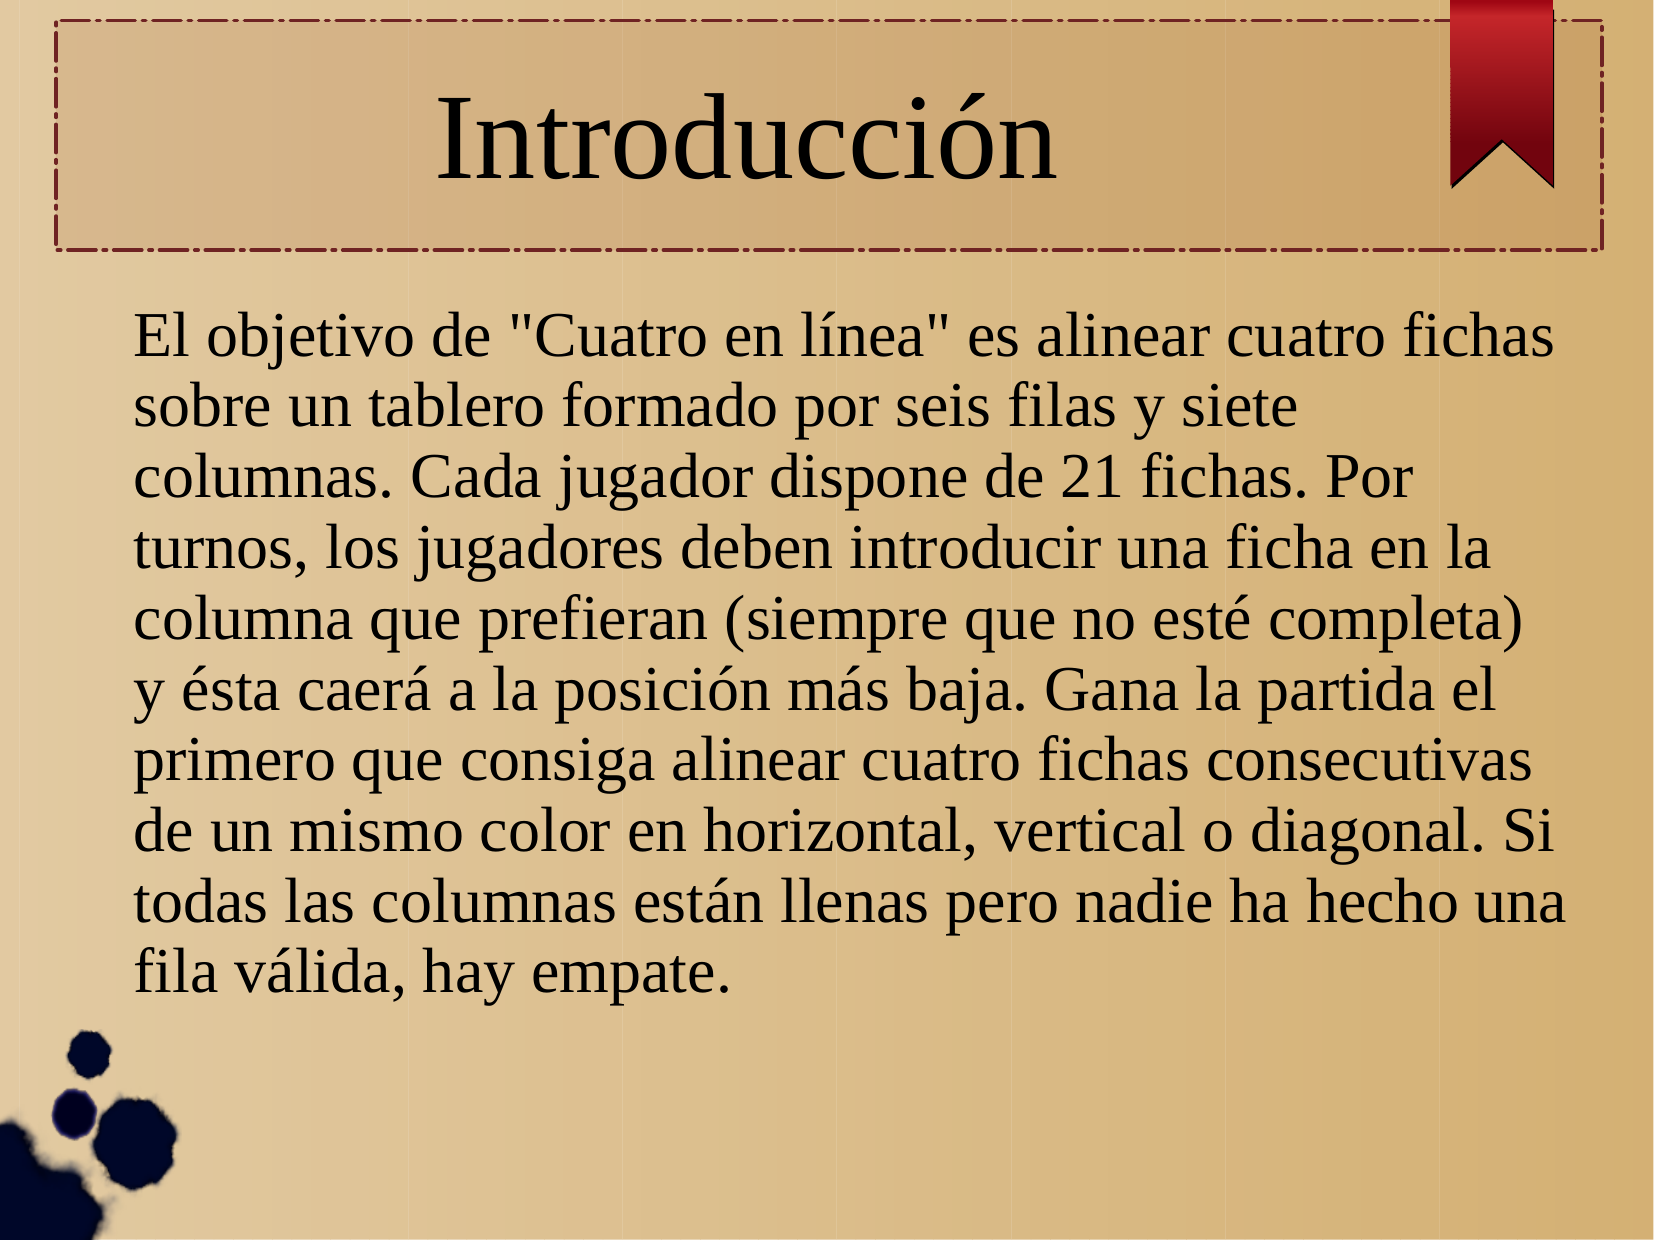

# Introducción
El objetivo de "Cuatro en línea" es alinear cuatro fichas sobre un tablero formado por seis filas y siete columnas. Cada jugador dispone de 21 fichas. Por turnos, los jugadores deben introducir una ficha en la columna que prefieran (siempre que no esté completa) y ésta caerá a la posición más baja. Gana la partida el primero que consiga alinear cuatro fichas consecutivas de un mismo color en horizontal, vertical o diagonal. Si todas las columnas están llenas pero nadie ha hecho una fila válida, hay empate.